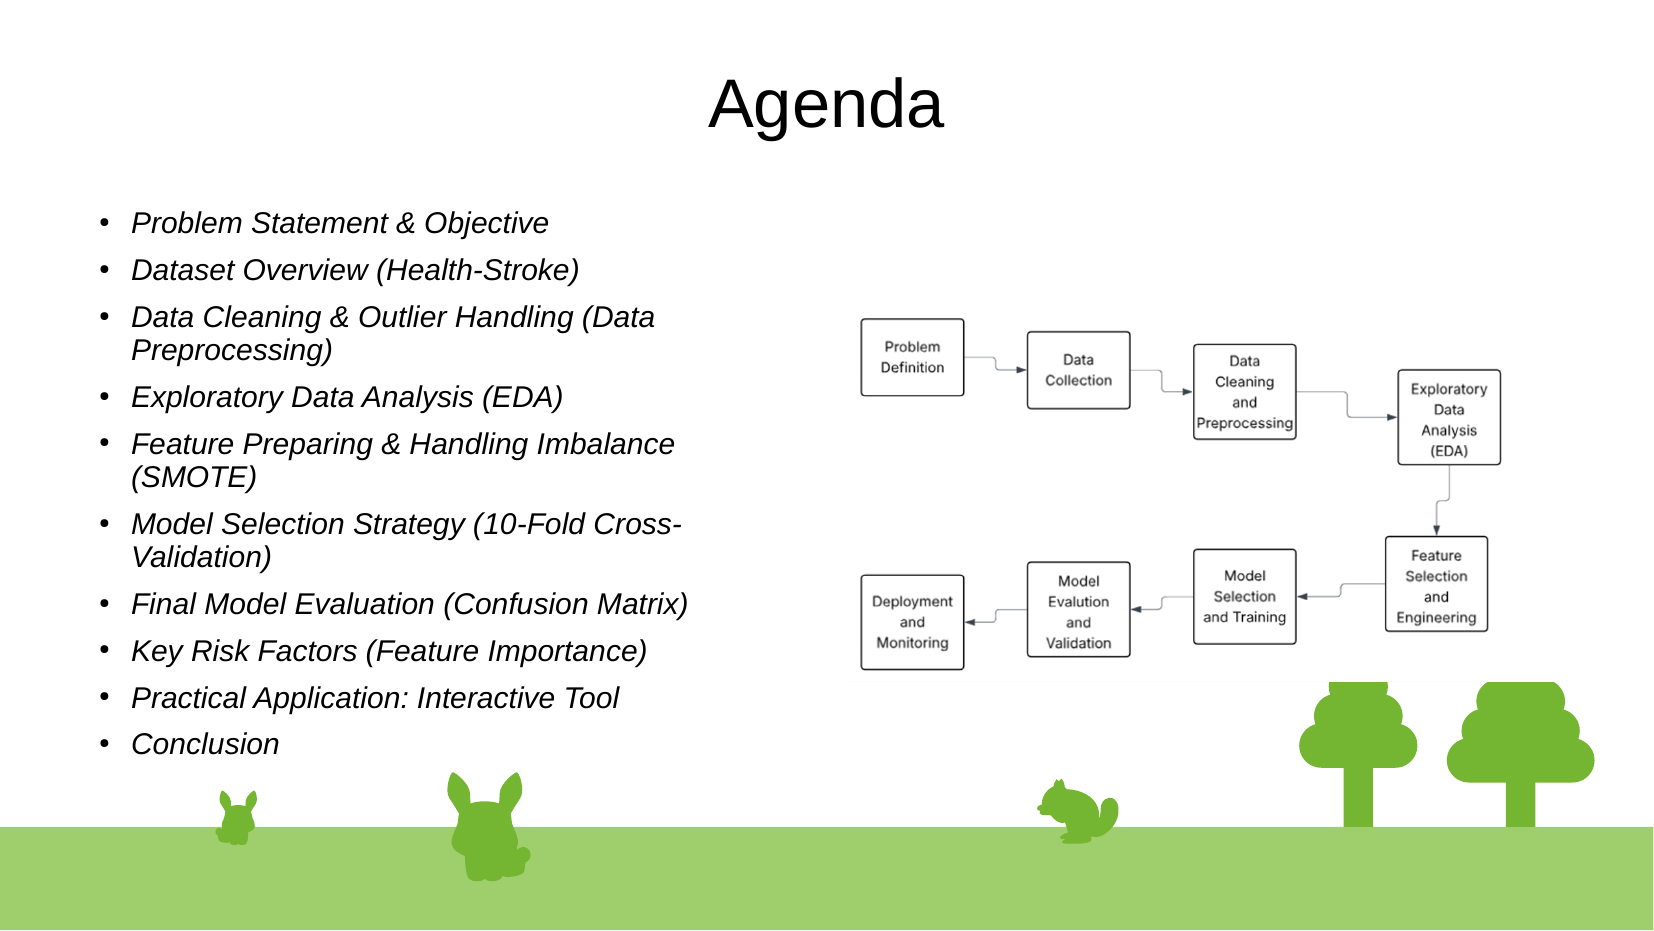

# Agenda
Problem Statement & Objective
Dataset Overview (Health-Stroke)
Data Cleaning & Outlier Handling (Data Preprocessing)
Exploratory Data Analysis (EDA)
Feature Preparing & Handling Imbalance (SMOTE)
Model Selection Strategy (10-Fold Cross-Validation)
Final Model Evaluation (Confusion Matrix)
Key Risk Factors (Feature Importance)
Practical Application: Interactive Tool
Conclusion